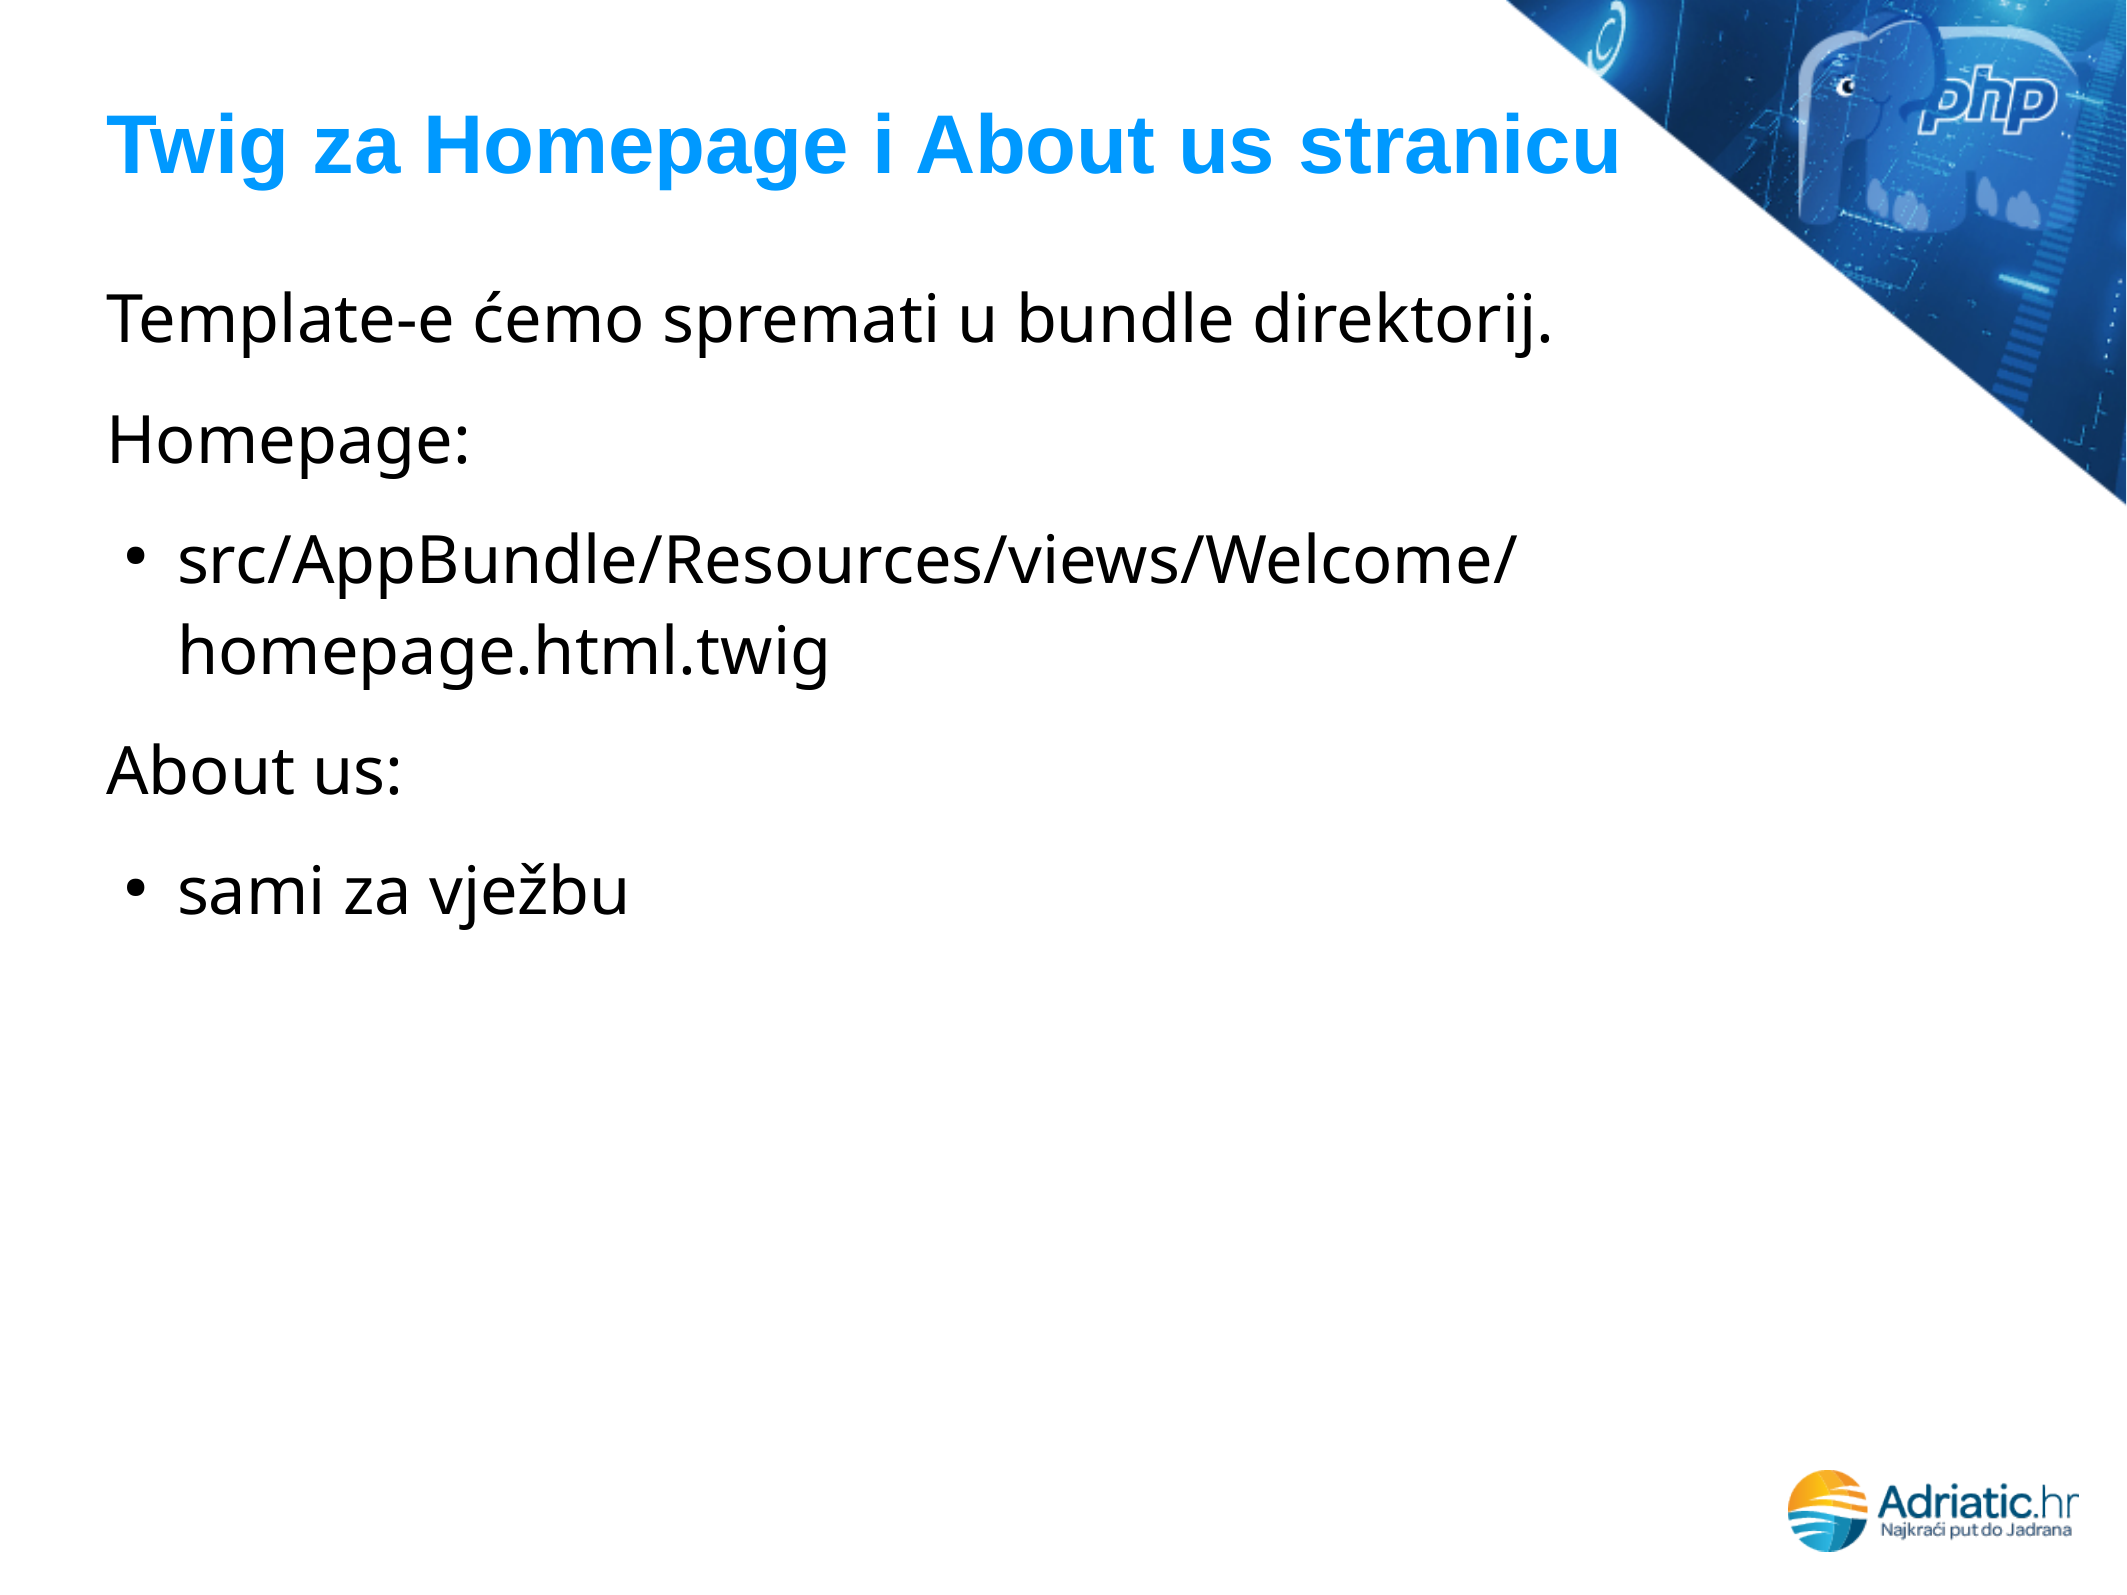

# Twig za Homepage i About us stranicu
Template-e ćemo spremati u bundle direktorij.
Homepage:
src/AppBundle/Resources/views/Welcome/homepage.html.twig
About us:
sami za vježbu